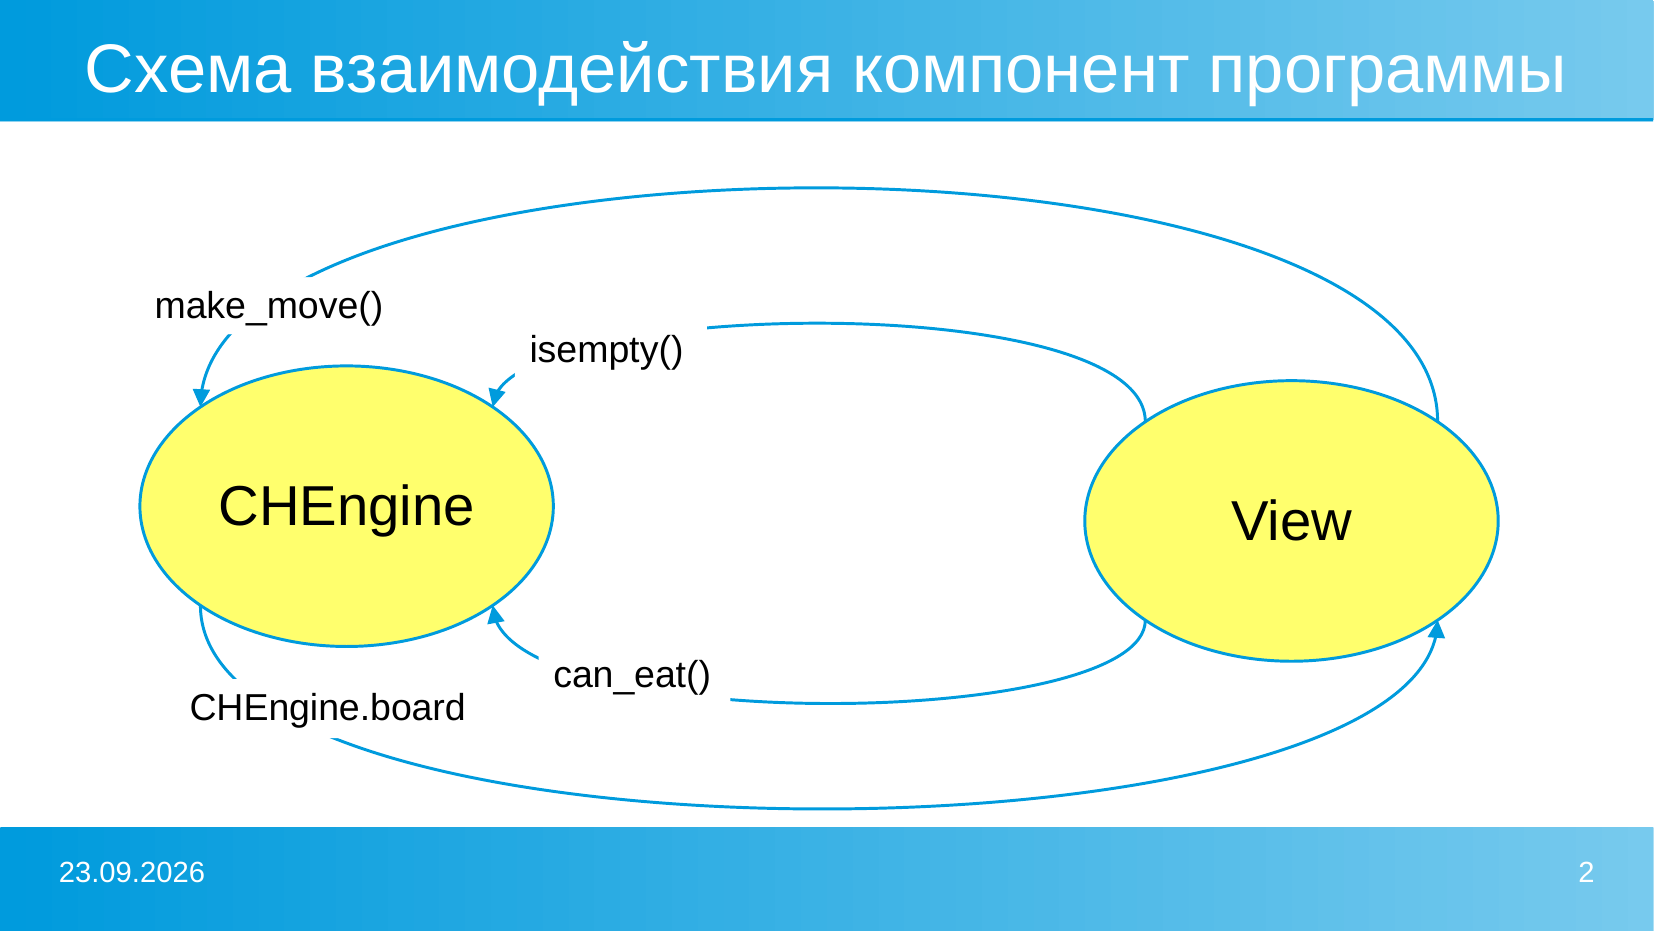

# Схема взаимодействия компонент программы
make_move()
make_move()
isempty()
CHEngine
View
can_eat()
CHEngine.board
2